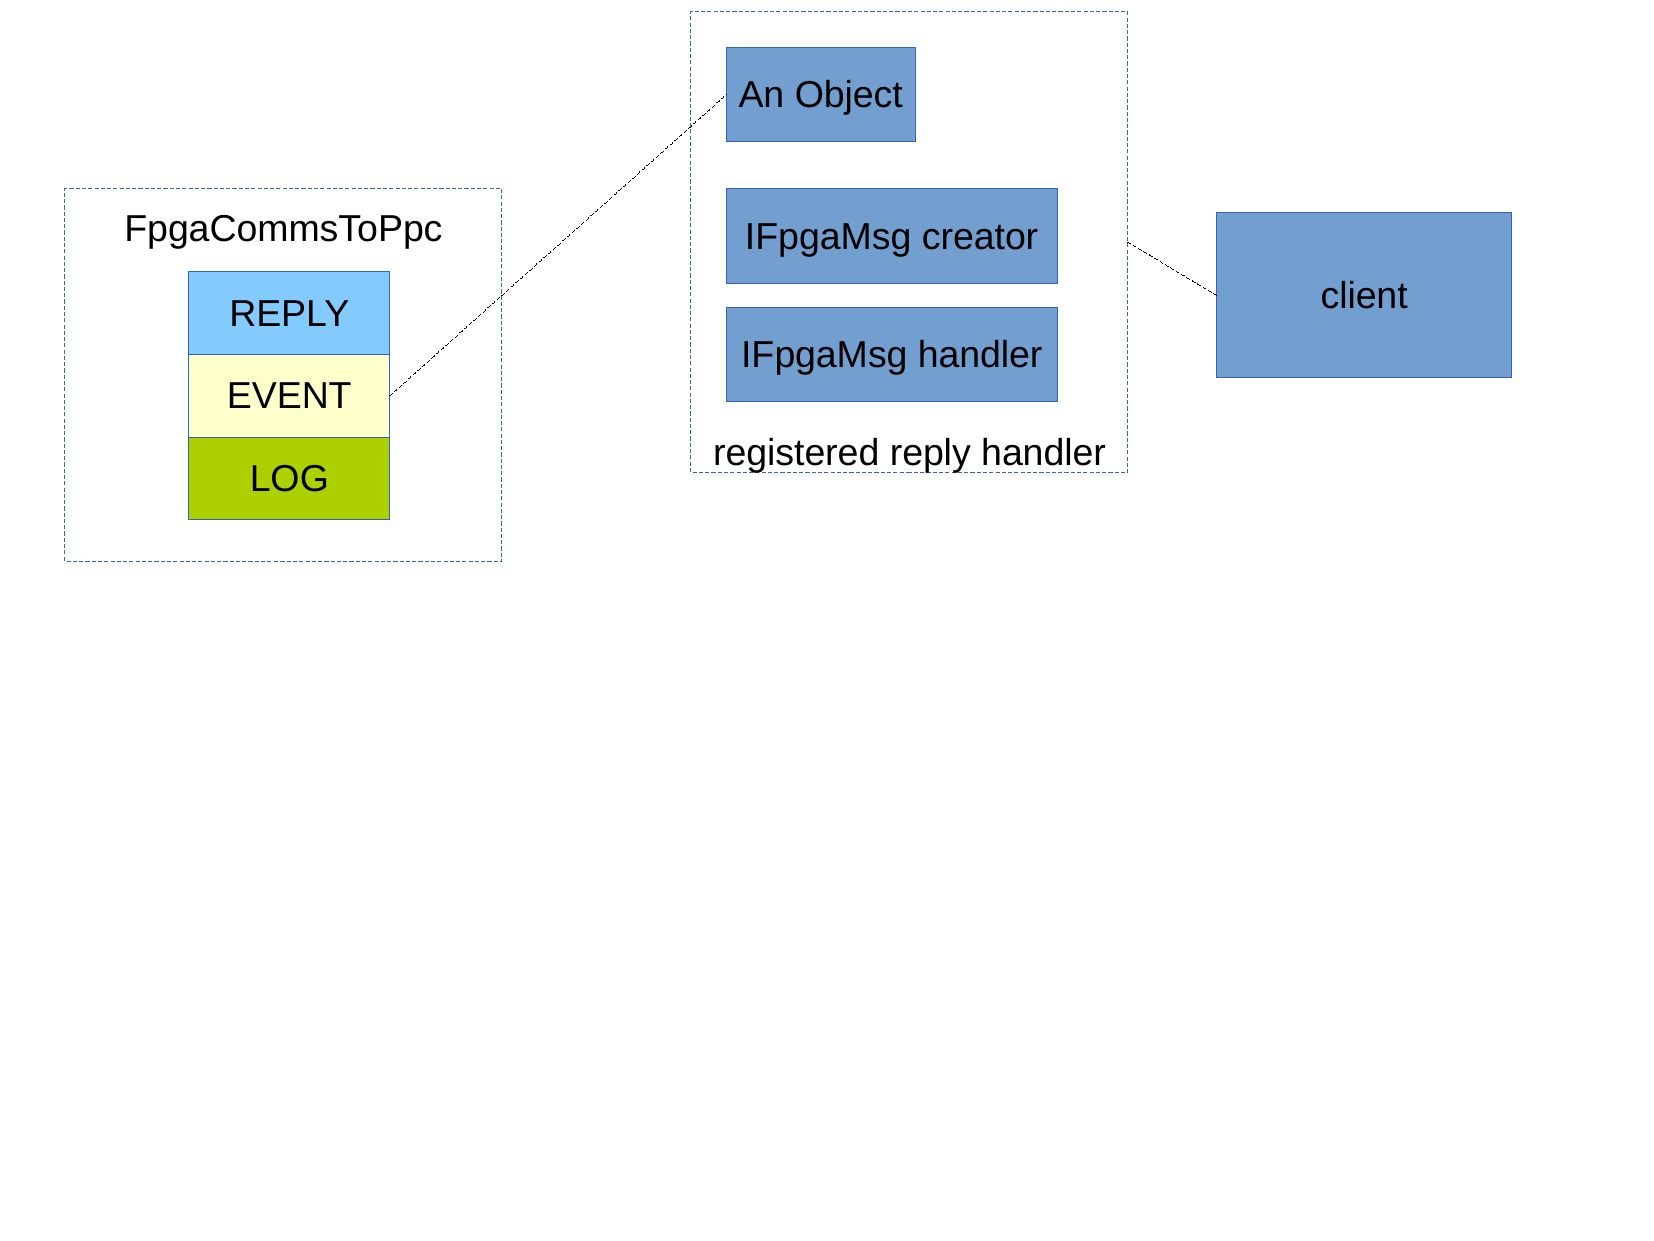

registered reply handler
An Object
FpgaCommsToPpc
IFpgaMsg creator
client
REPLY
IFpgaMsg handler
EVENT
LOG